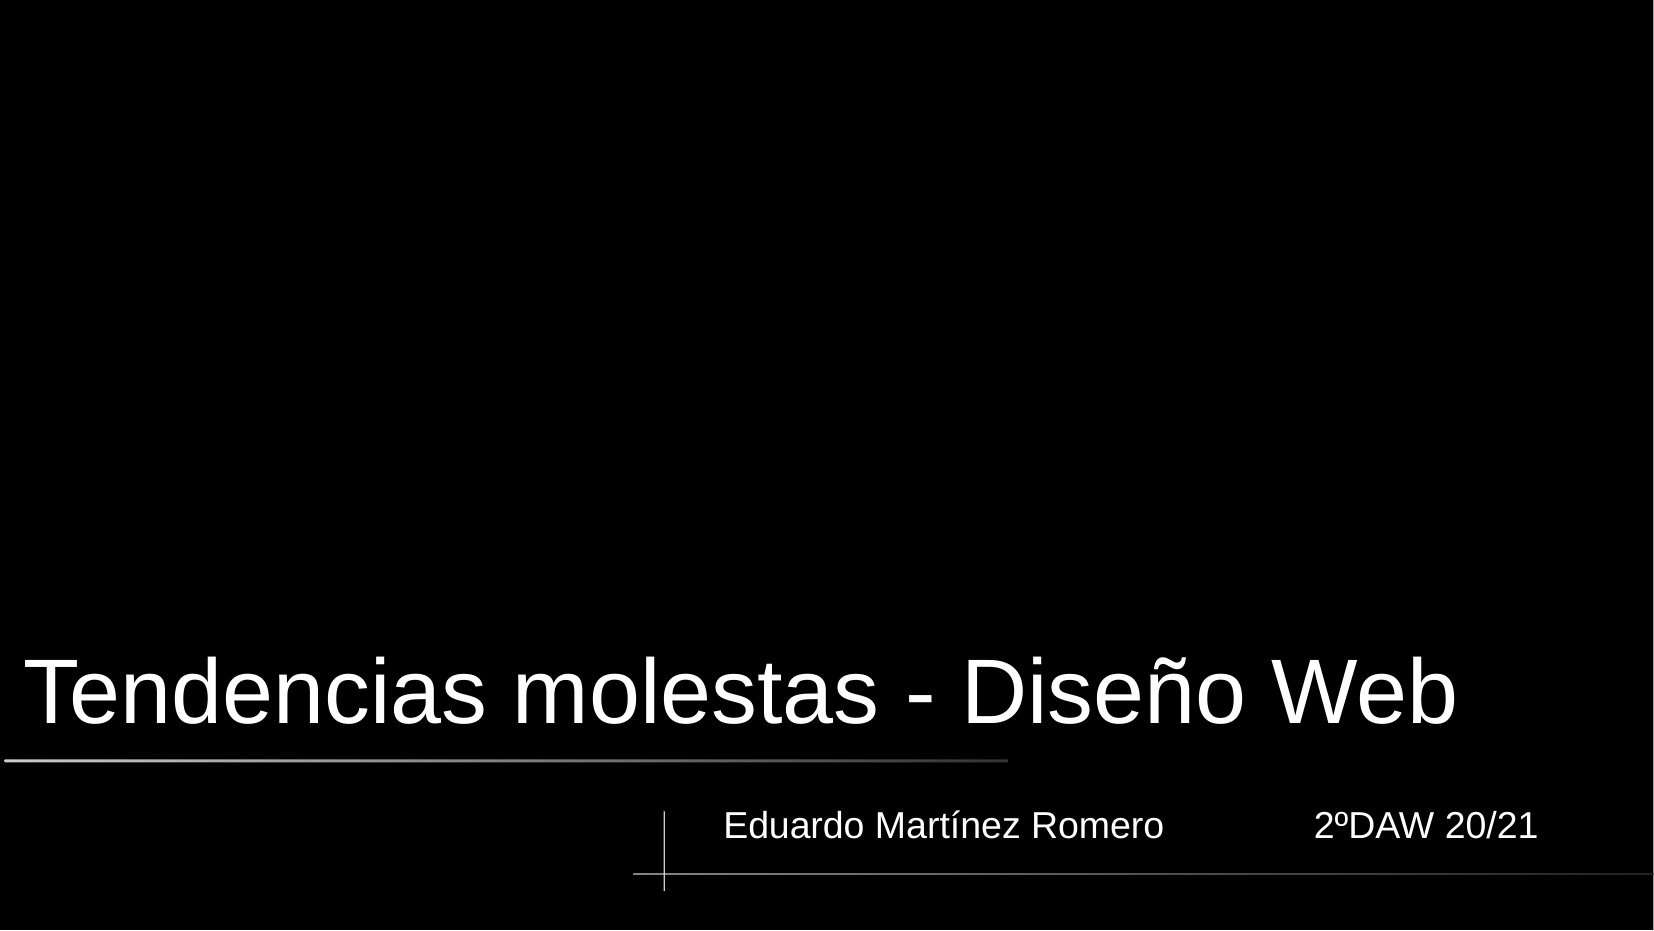

# Tendencias molestas - Diseño Web
Eduardo Martínez Romero			2ºDAW 20/21